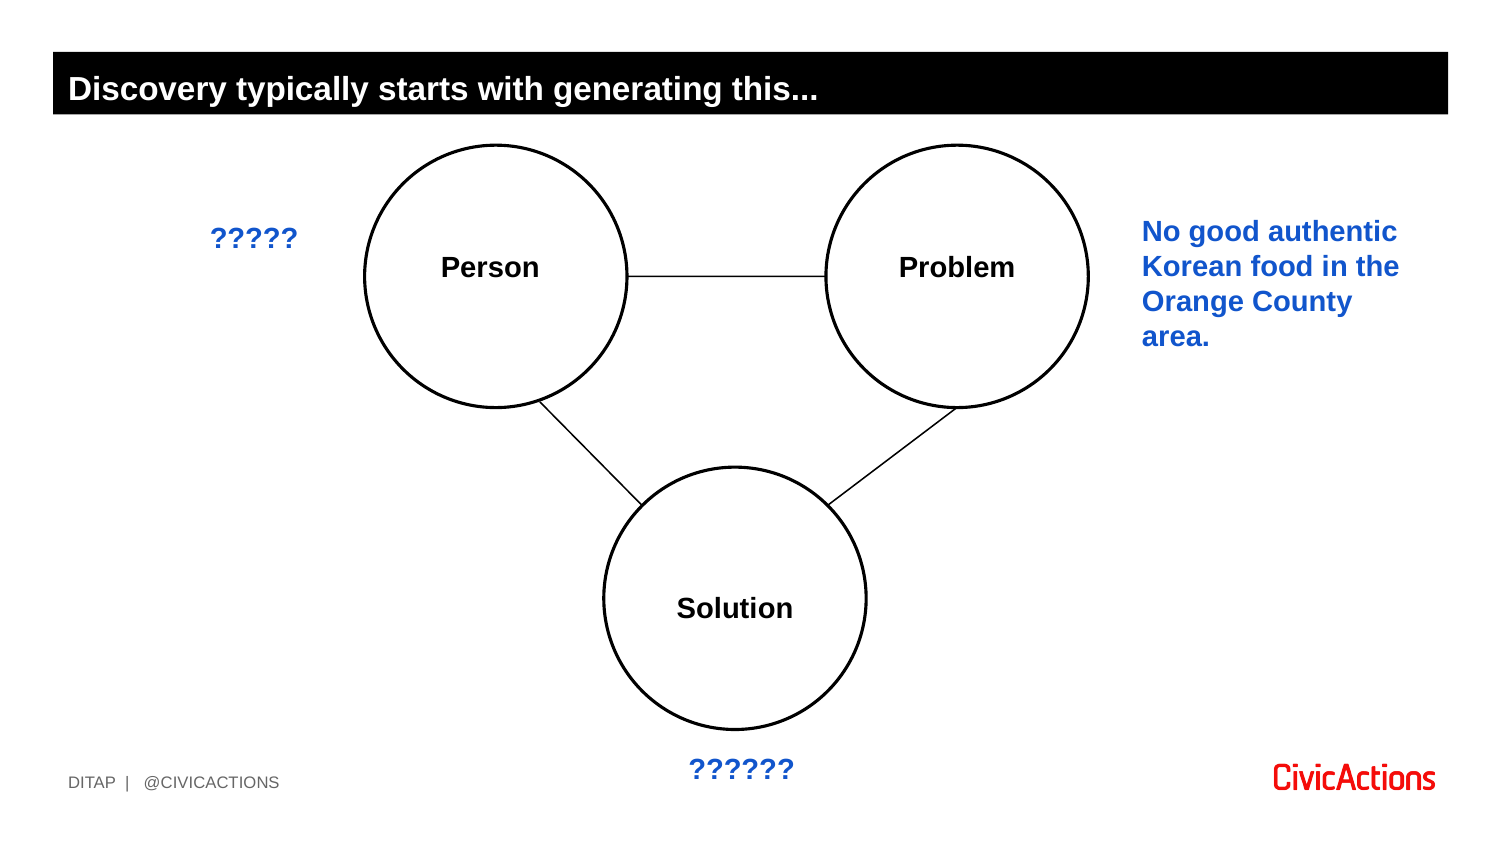

# Discovery typically starts with generating this...
No good authentic Korean food in the Orange County area.
?????
Person
Problem
Solution
??????